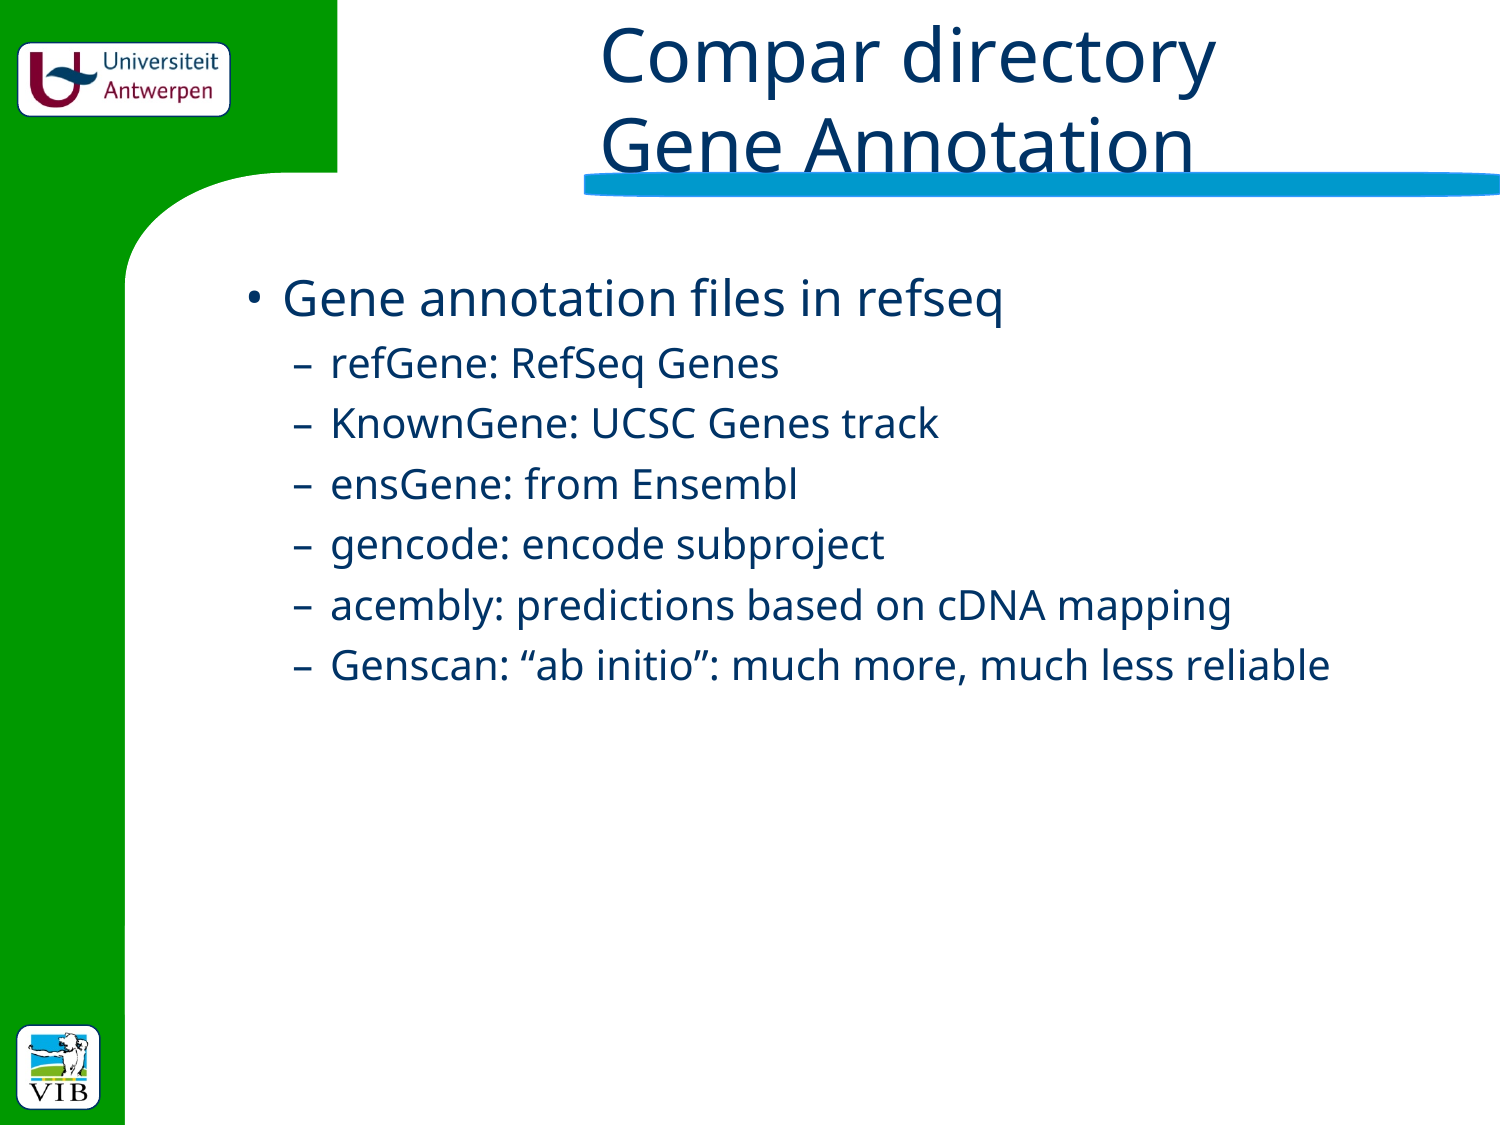

# Compar directory Gene Annotation
Gene annotation files in refseq
refGene: RefSeq Genes
KnownGene: UCSC Genes track
ensGene: from Ensembl
gencode: encode subproject
acembly: predictions based on cDNA mapping
Genscan: “ab initio”: much more, much less reliable